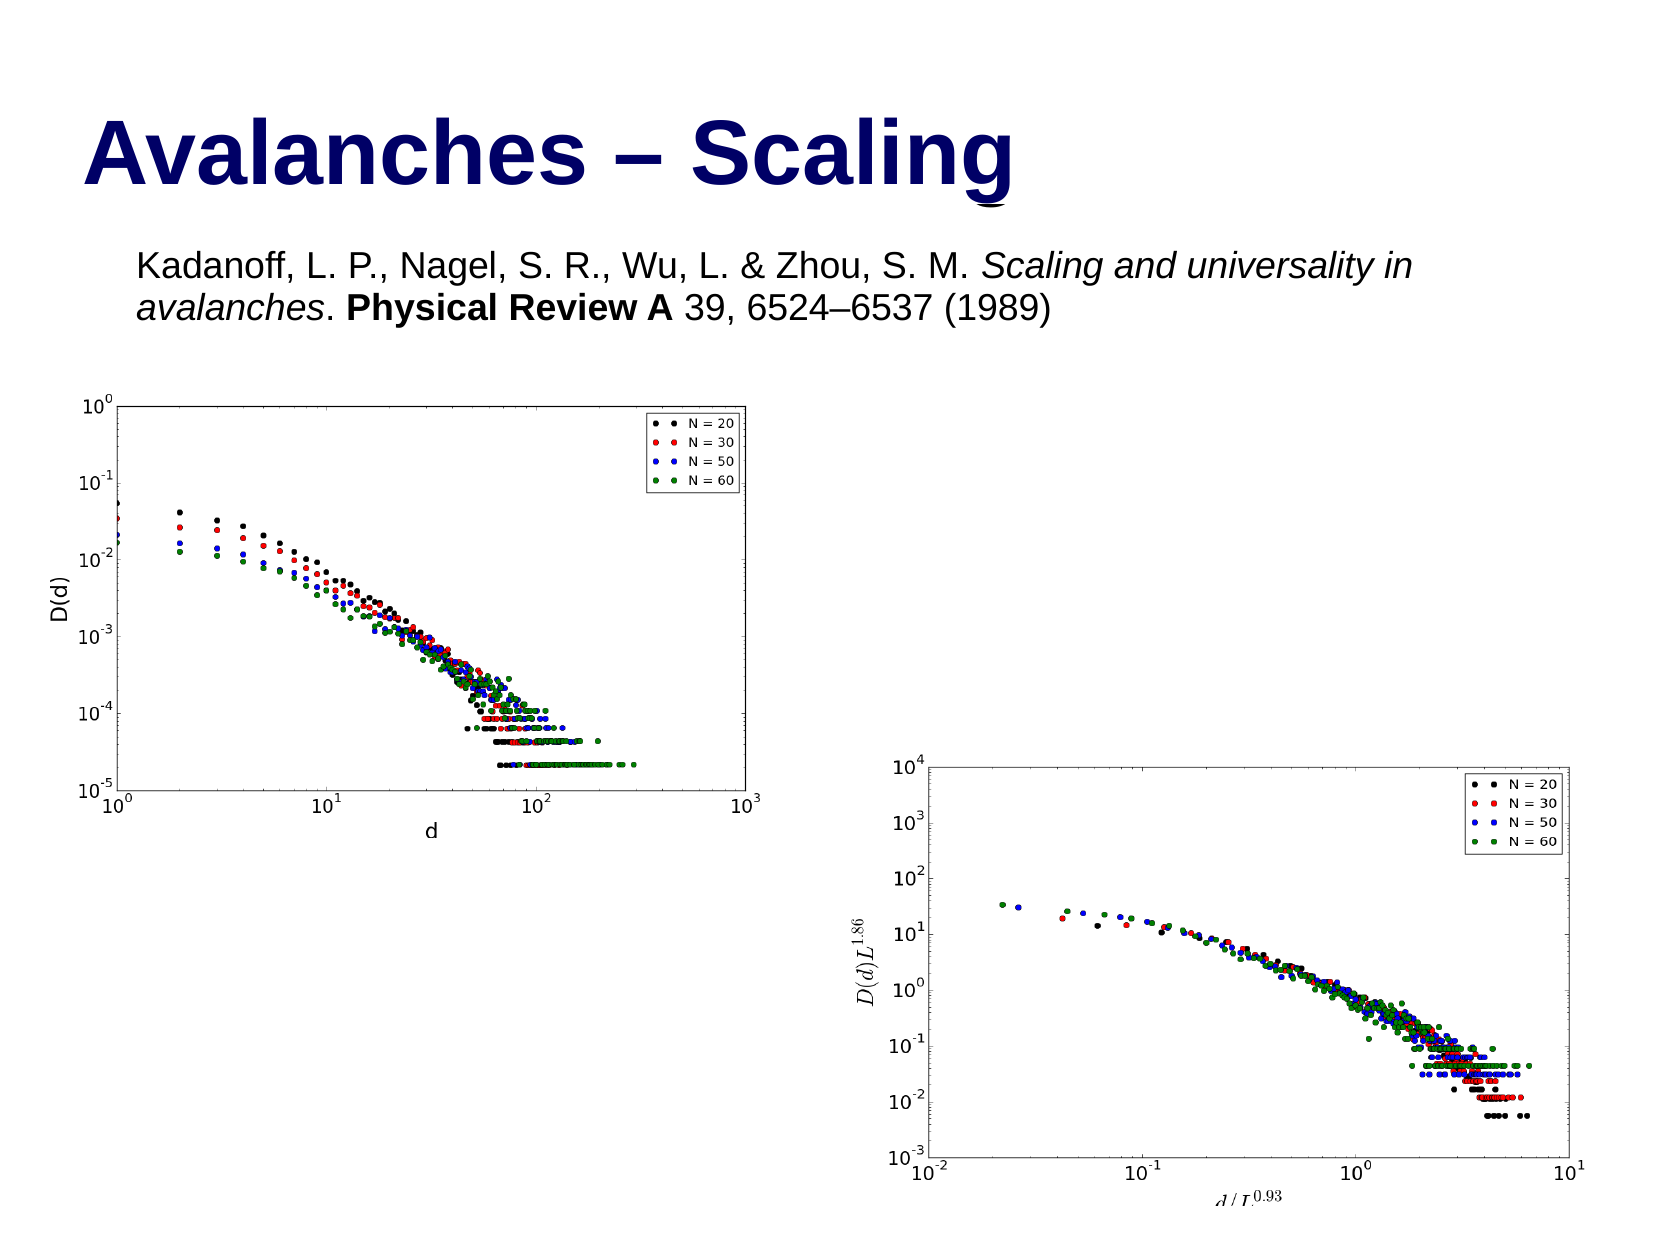

Avalanches – Scaling
# Kadanoff, L. P., Nagel, S. R., Wu, L. & Zhou, S. M. Scaling and universality in avalanches. Physical Review A 39, 6524–6537 (1989)